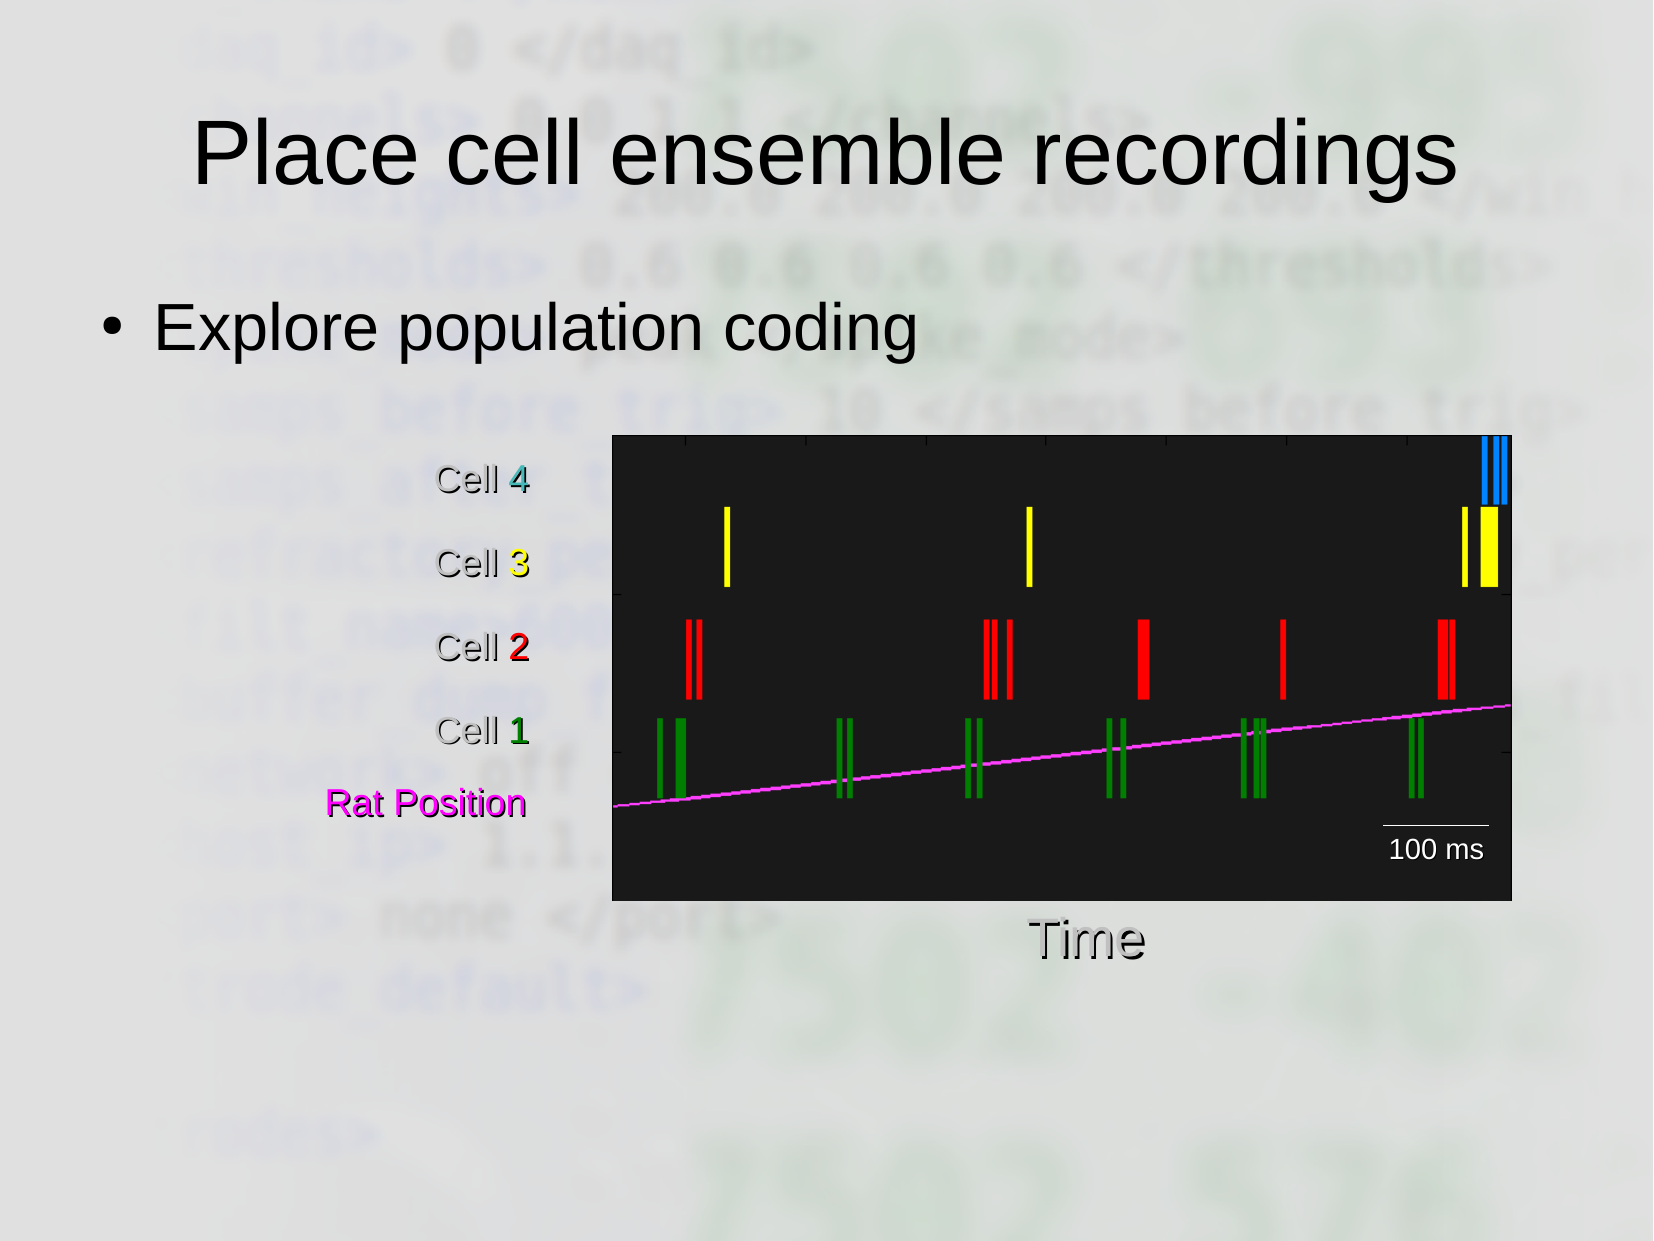

# Place cell ensemble recordings
Explore population coding
Cell 4
Cell 3
Cell 2
Cell 1
Rat Position
100 ms
Time